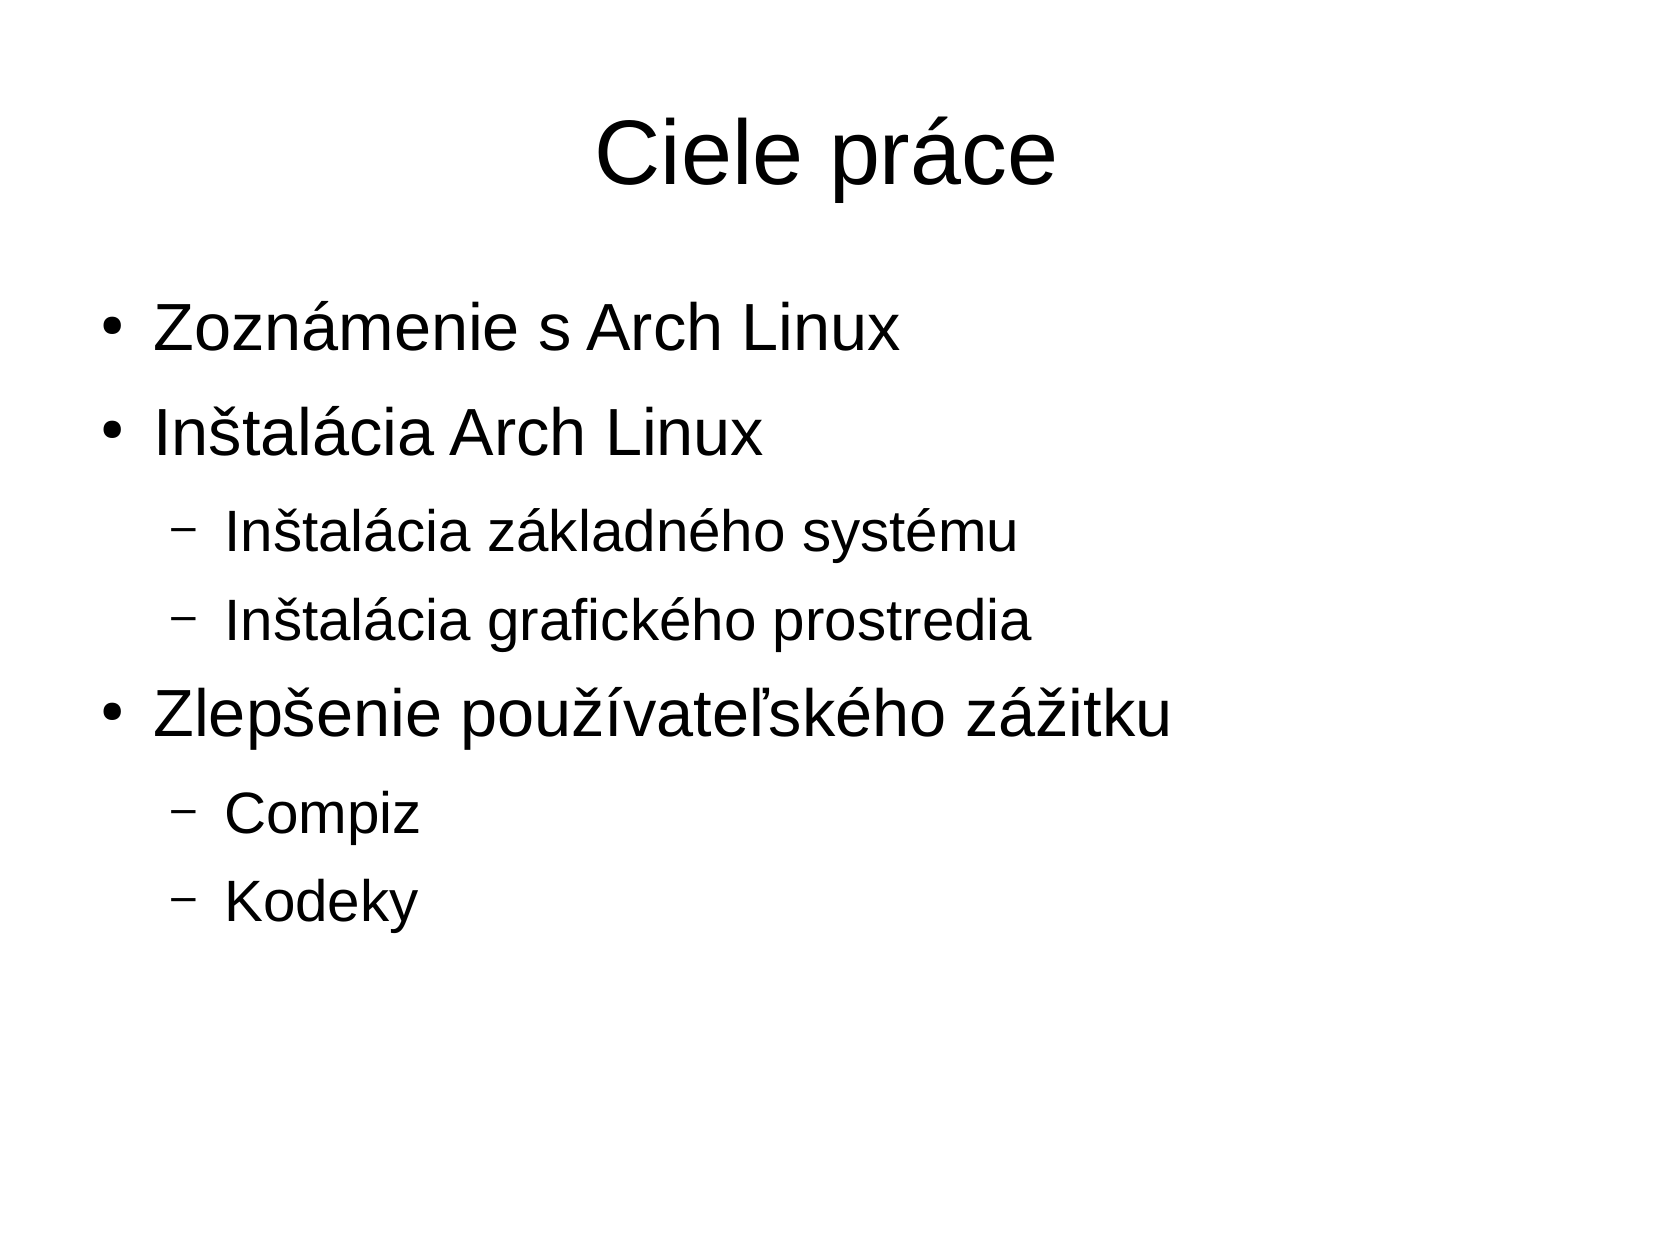

# Ciele práce
Zoznámenie s Arch Linux
Inštalácia Arch Linux
Inštalácia základného systému
Inštalácia grafického prostredia
Zlepšenie používateľského zážitku
Compiz
Kodeky